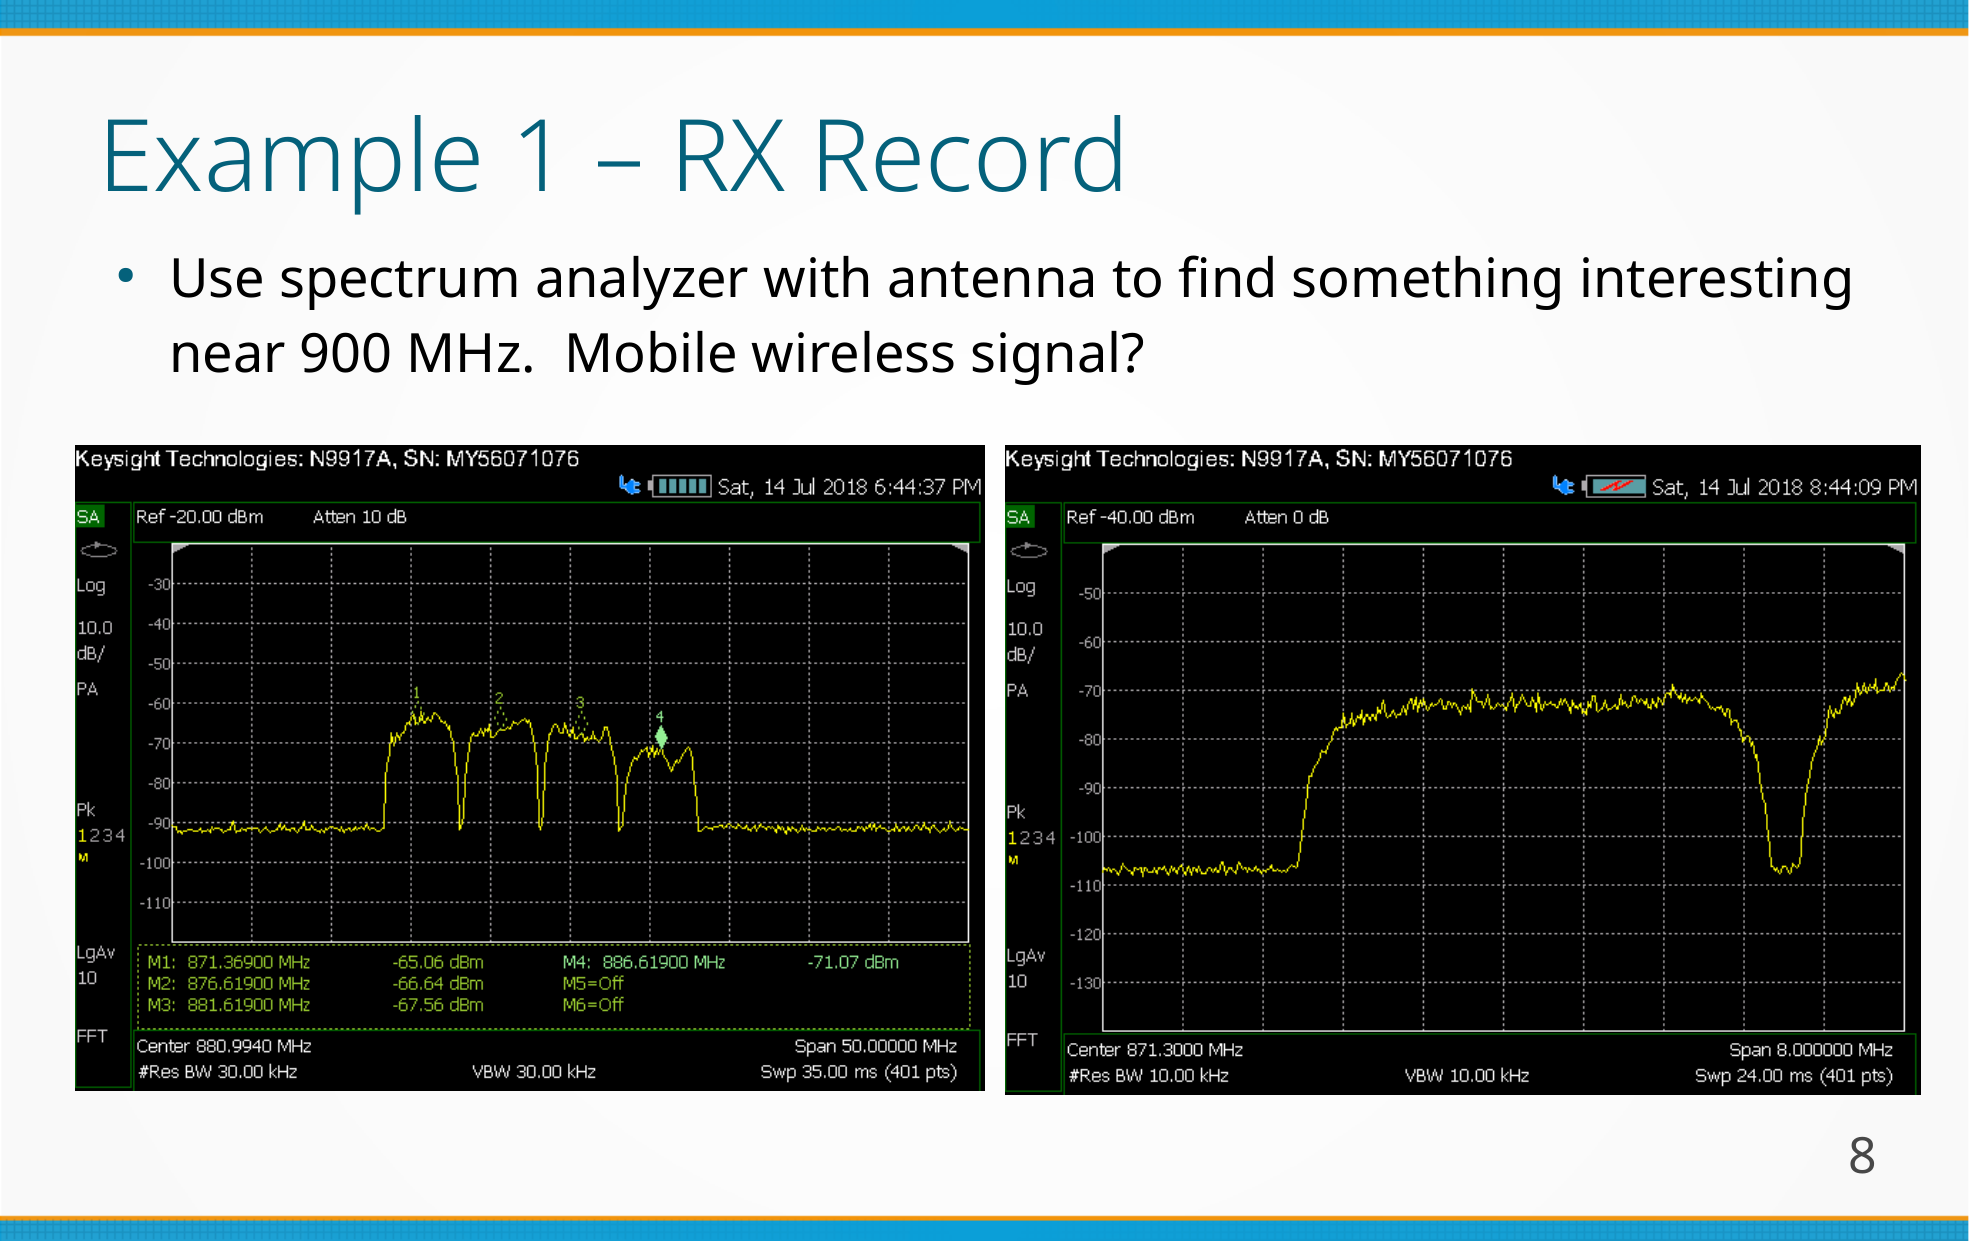

# Example 1 – RX Record
Use spectrum analyzer with antenna to find something interesting near 900 MHz. Mobile wireless signal?
8